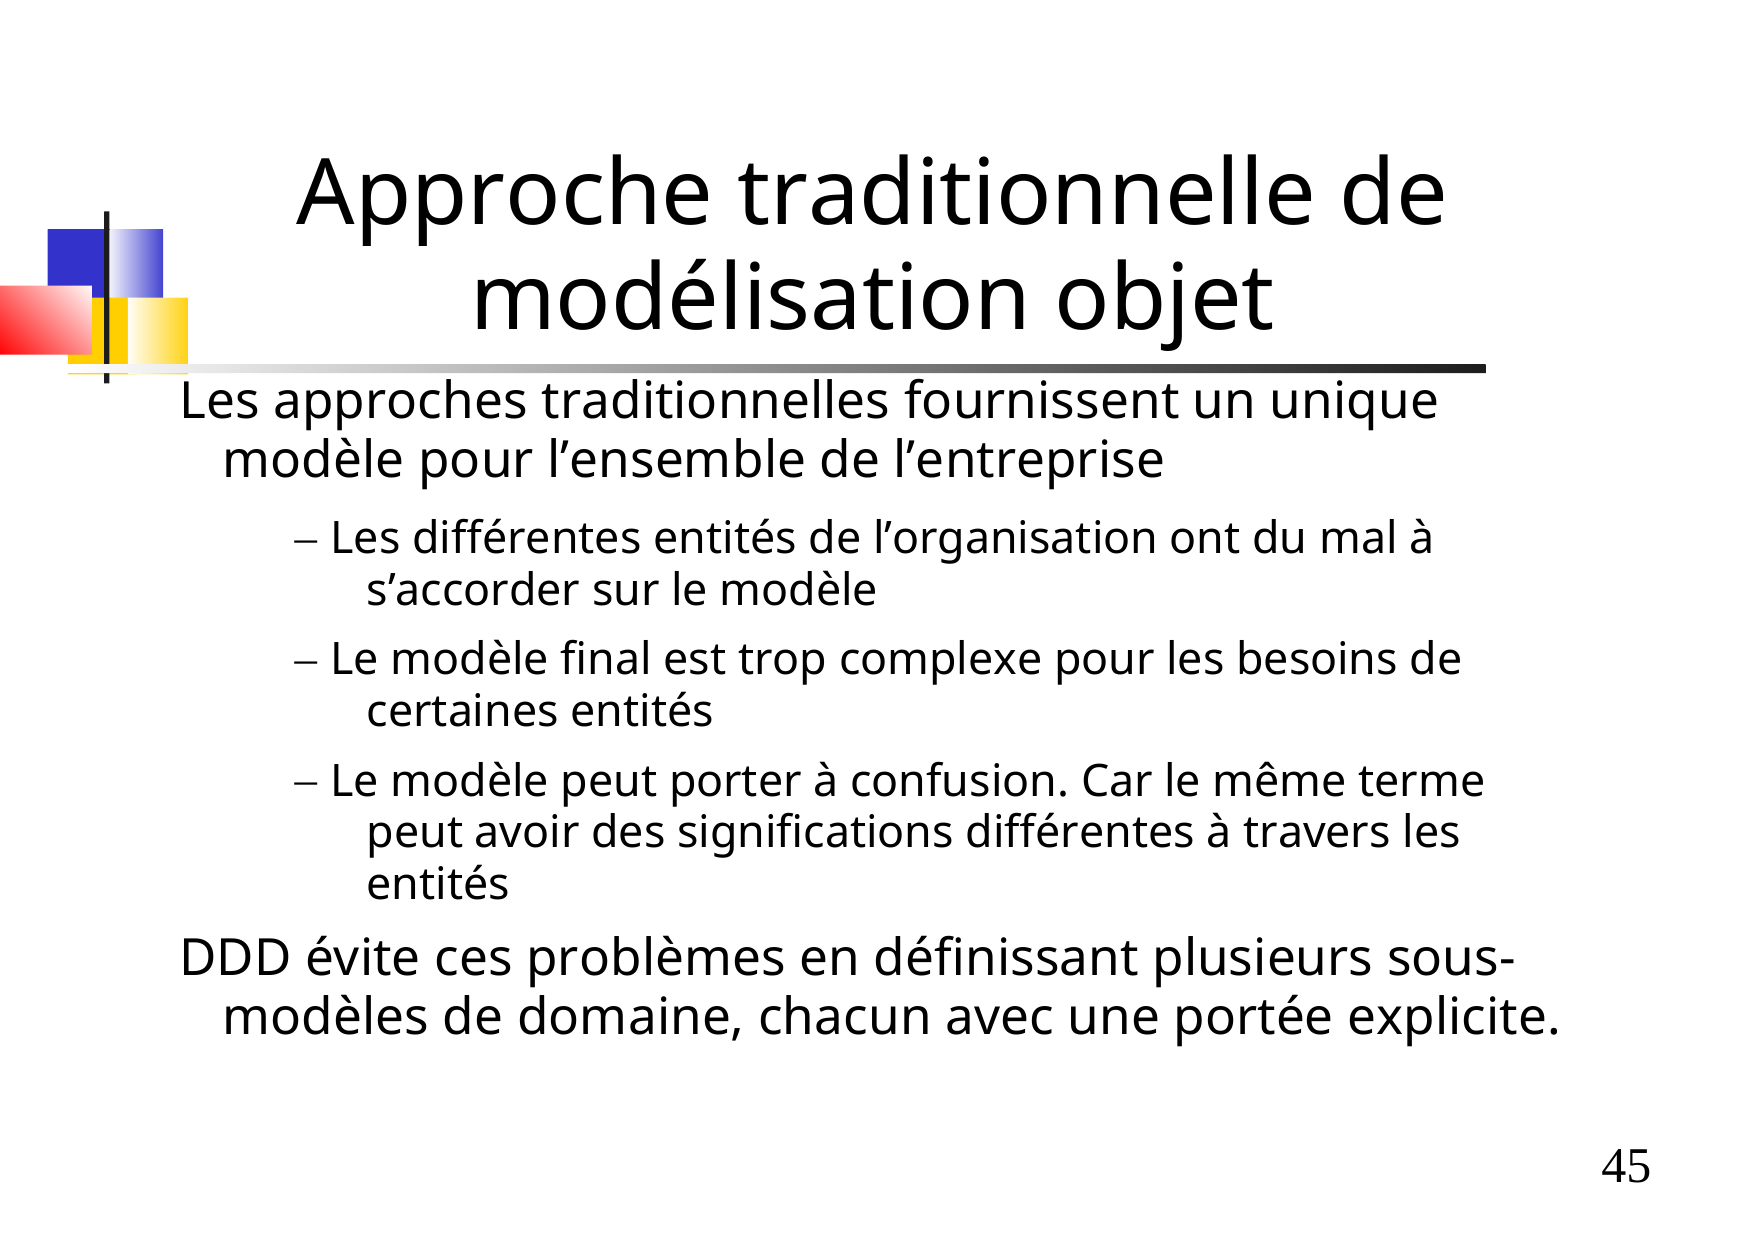

# Approche traditionnelle de modélisation objet
Les approches traditionnelles fournissent un unique modèle pour l’ensemble de l’entreprise
Les différentes entités de l’organisation ont du mal à s’accorder sur le modèle
Le modèle final est trop complexe pour les besoins de certaines entités
Le modèle peut porter à confusion. Car le même terme peut avoir des significations différentes à travers les entités
DDD évite ces problèmes en définissant plusieurs sous-modèles de domaine, chacun avec une portée explicite.